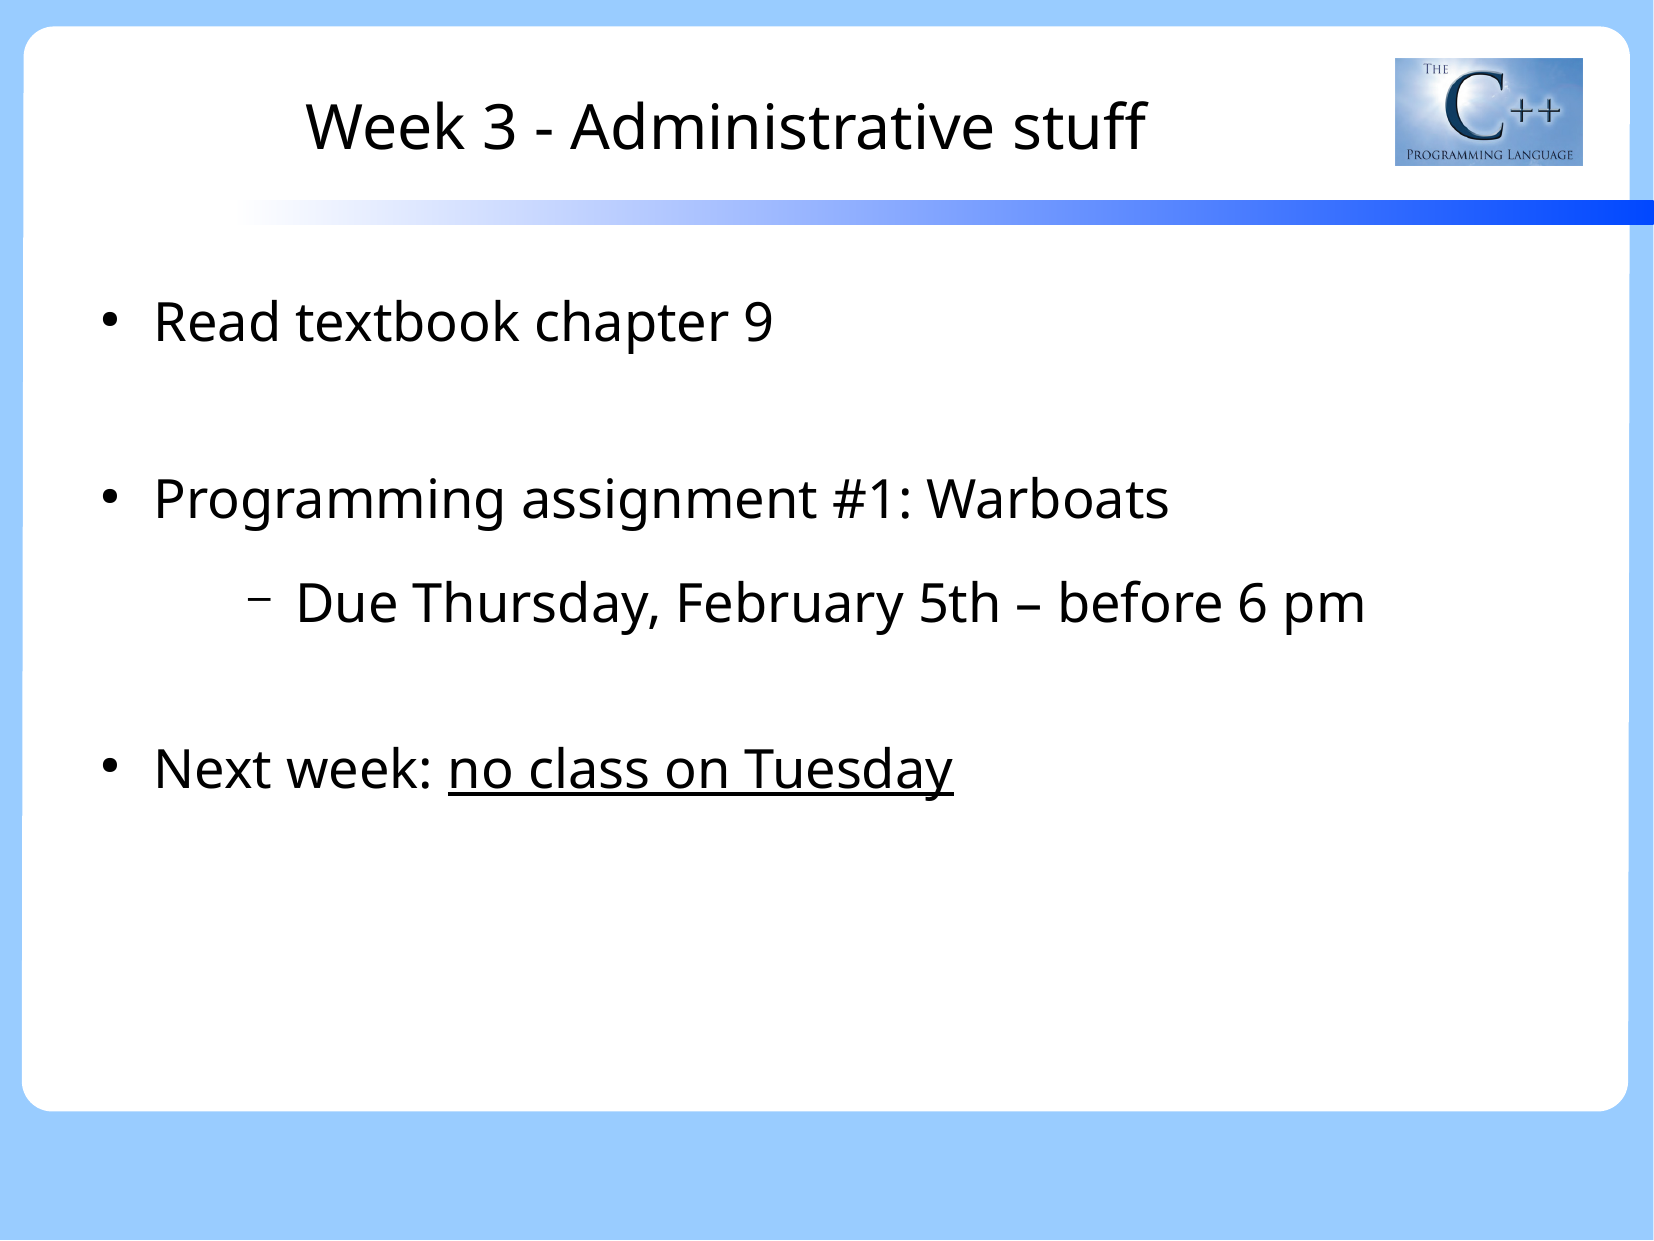

# Week 3 - Administrative stuff
Read textbook chapter 9
Programming assignment #1: Warboats
Due Thursday, February 5th – before 6 pm
Next week: no class on Tuesday